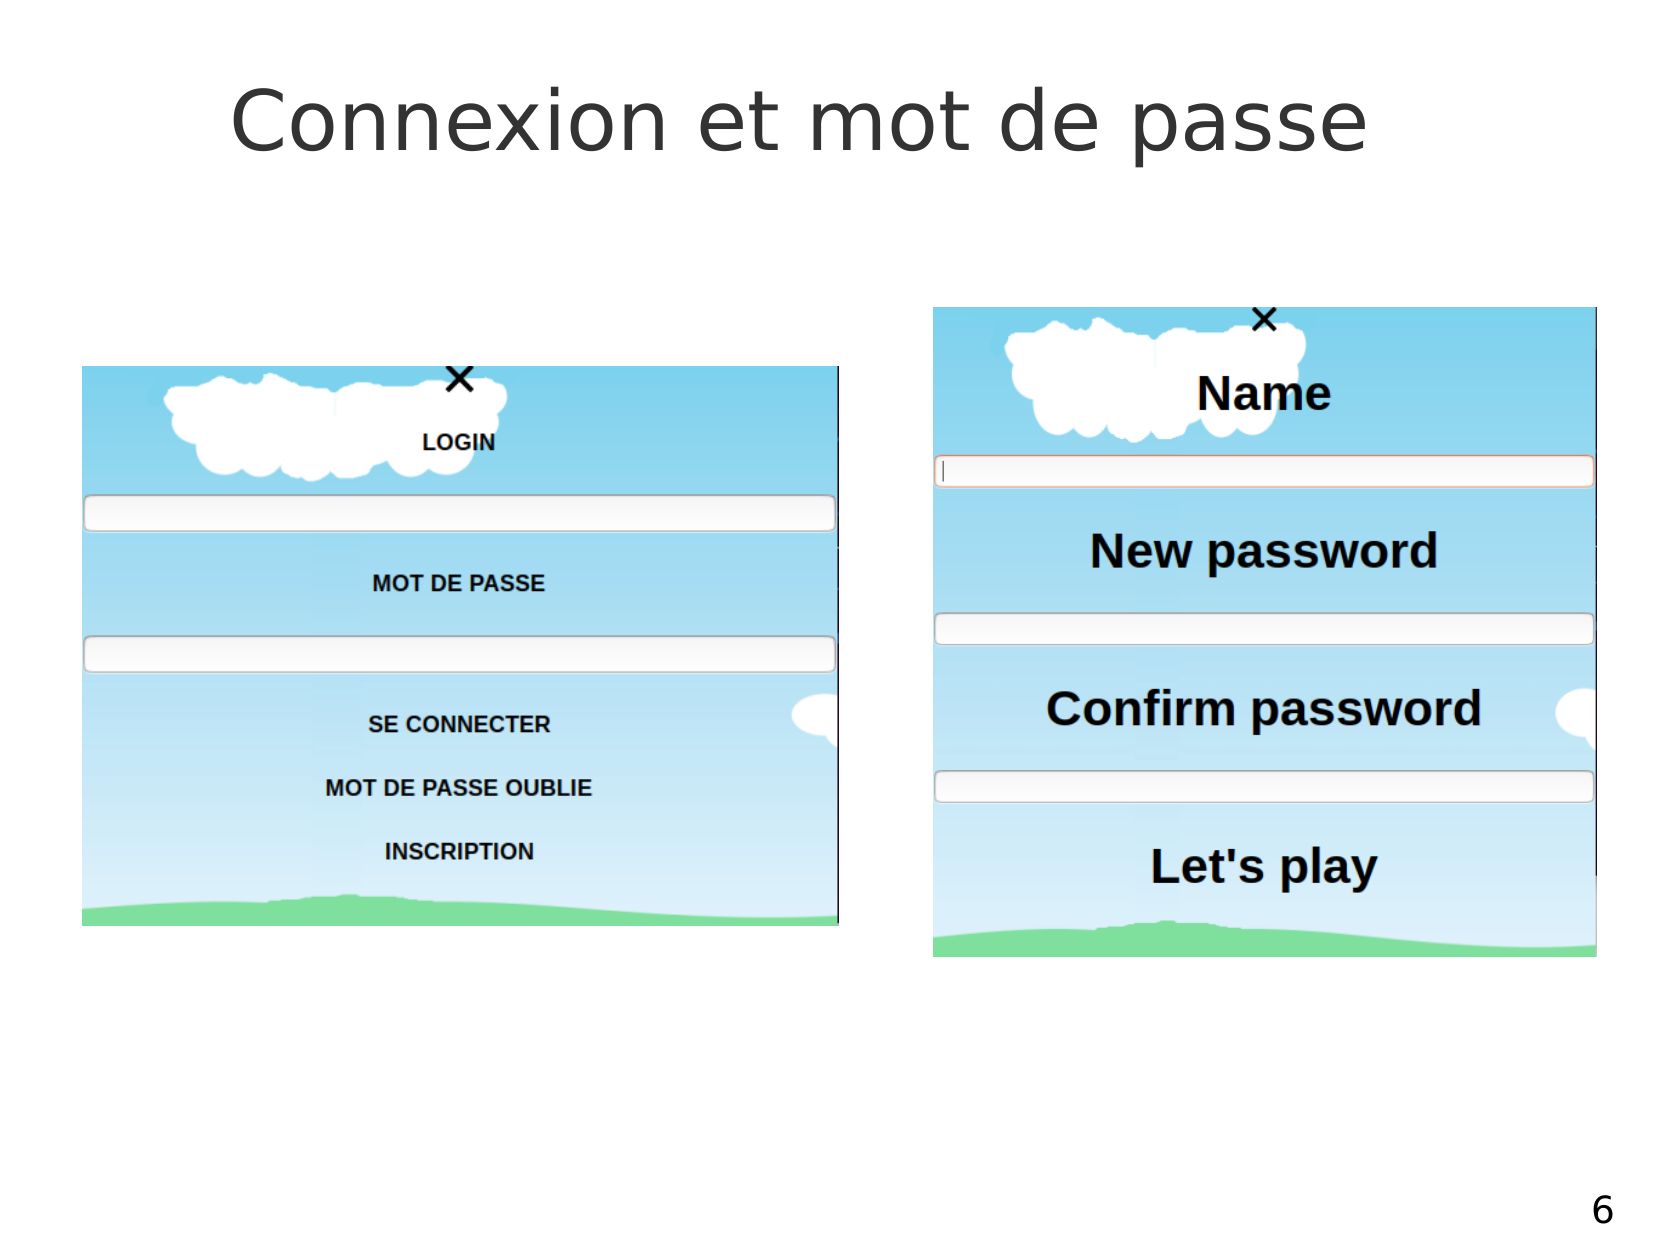

# Connexion et mot de passe
6
6